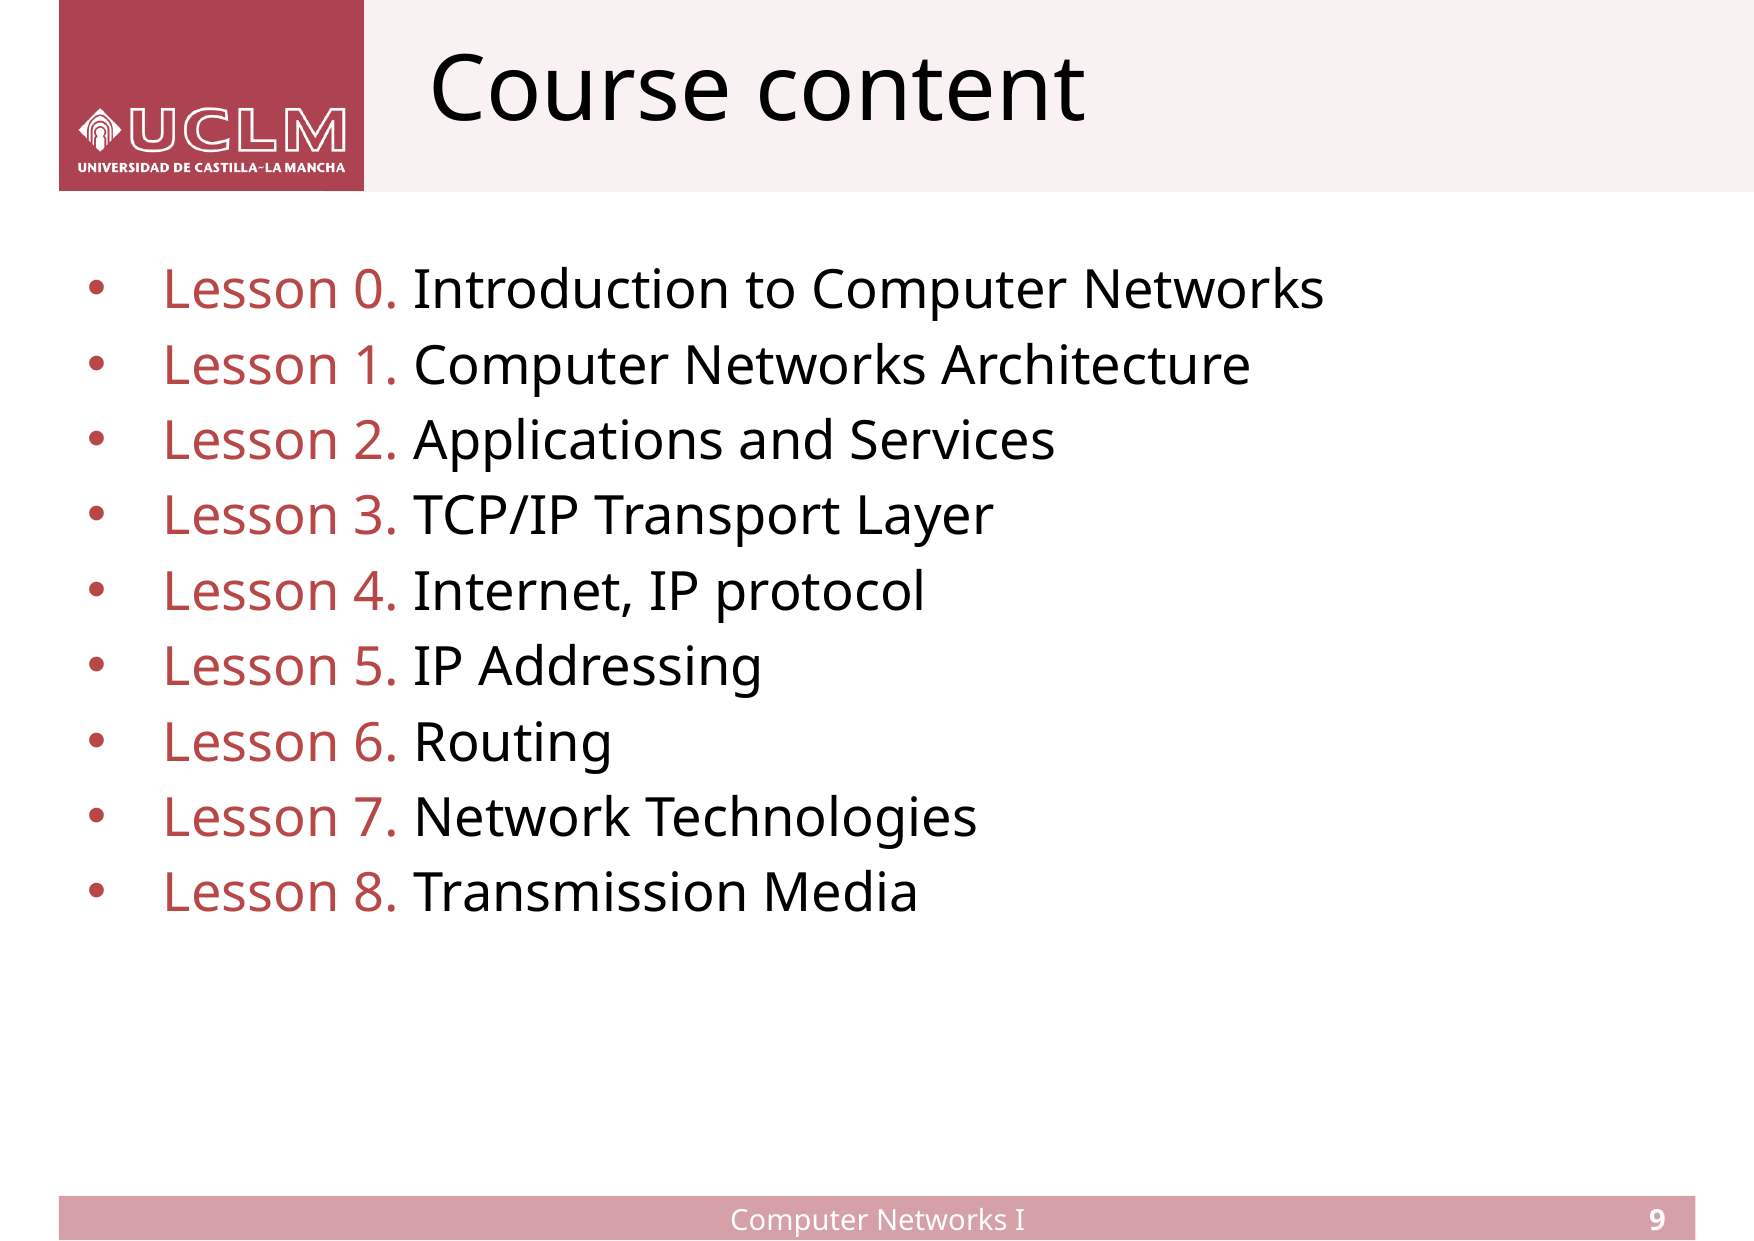

# Course content
Lesson 0. Introduction to Computer Networks
Lesson 1. Computer Networks Architecture
Lesson 2. Applications and Services
Lesson 3. TCP/IP Transport Layer
Lesson 4. Internet, IP protocol
Lesson 5. IP Addressing
Lesson 6. Routing
Lesson 7. Network Technologies
Lesson 8. Transmission Media
Computer Networks I